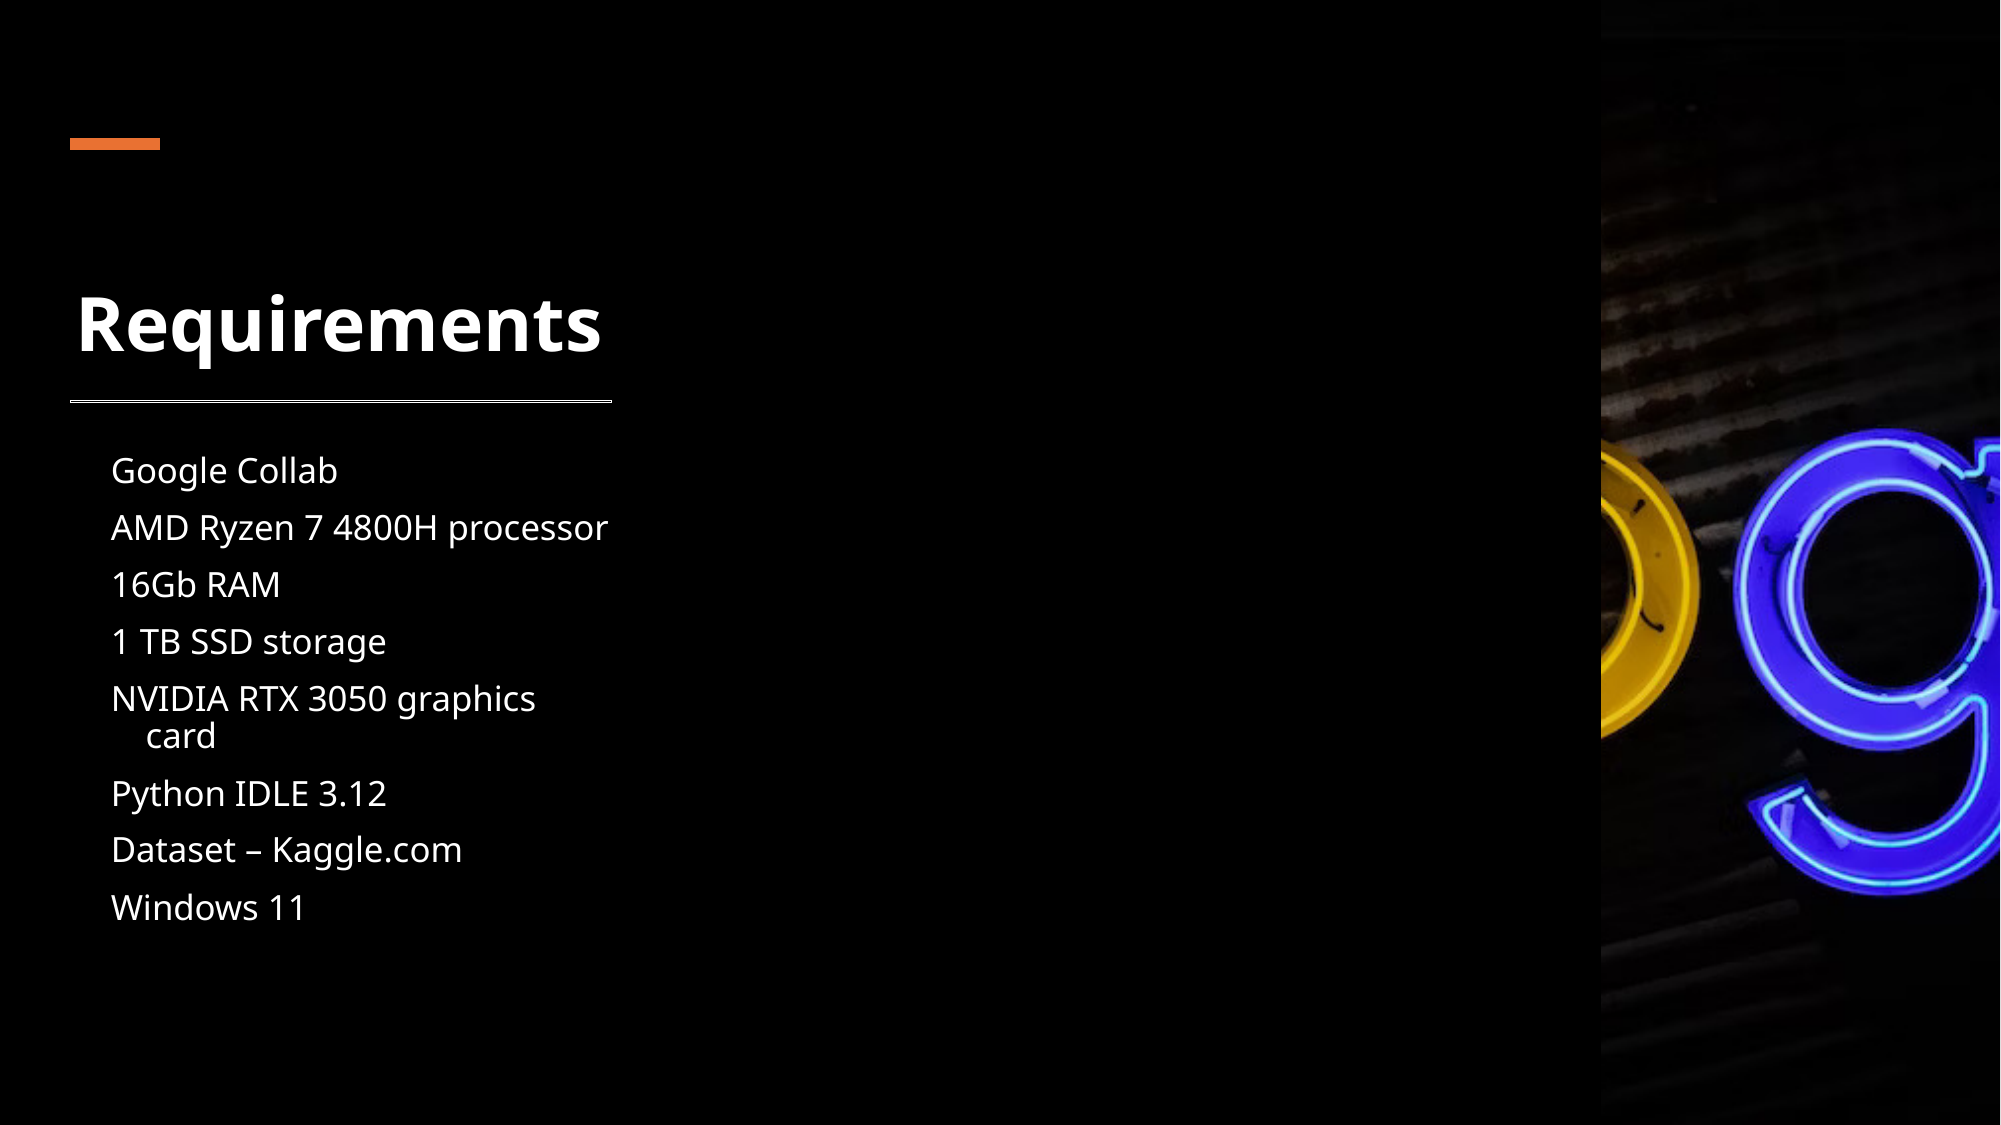

# Requirements
Google Collab
AMD Ryzen 7 4800H processor
16Gb RAM
1 TB SSD storage
NVIDIA RTX 3050 graphics card
Python IDLE 3.12
Dataset – Kaggle.com
Windows 11